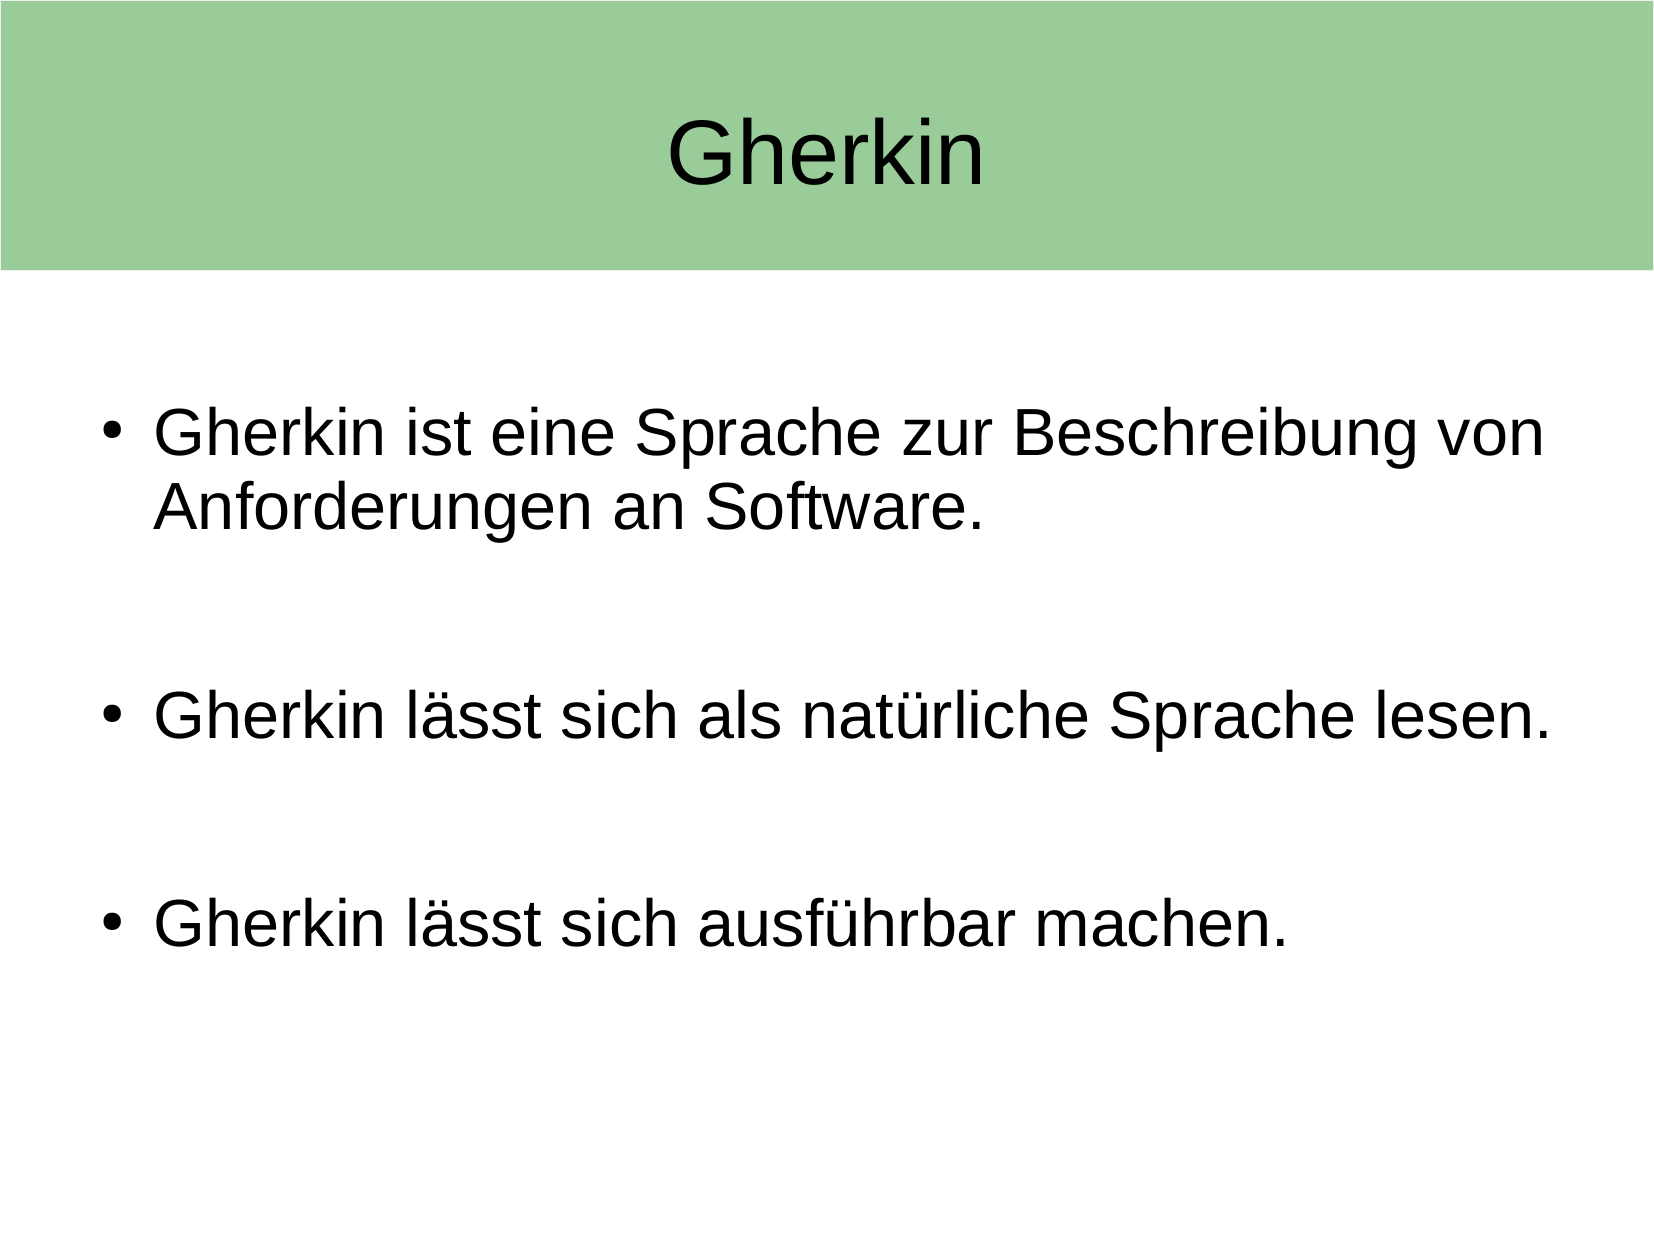

# Gherkin
Gherkin ist eine Sprache zur Beschreibung von Anforderungen an Software.
Gherkin lässt sich als natürliche Sprache lesen.
Gherkin lässt sich ausführbar machen.